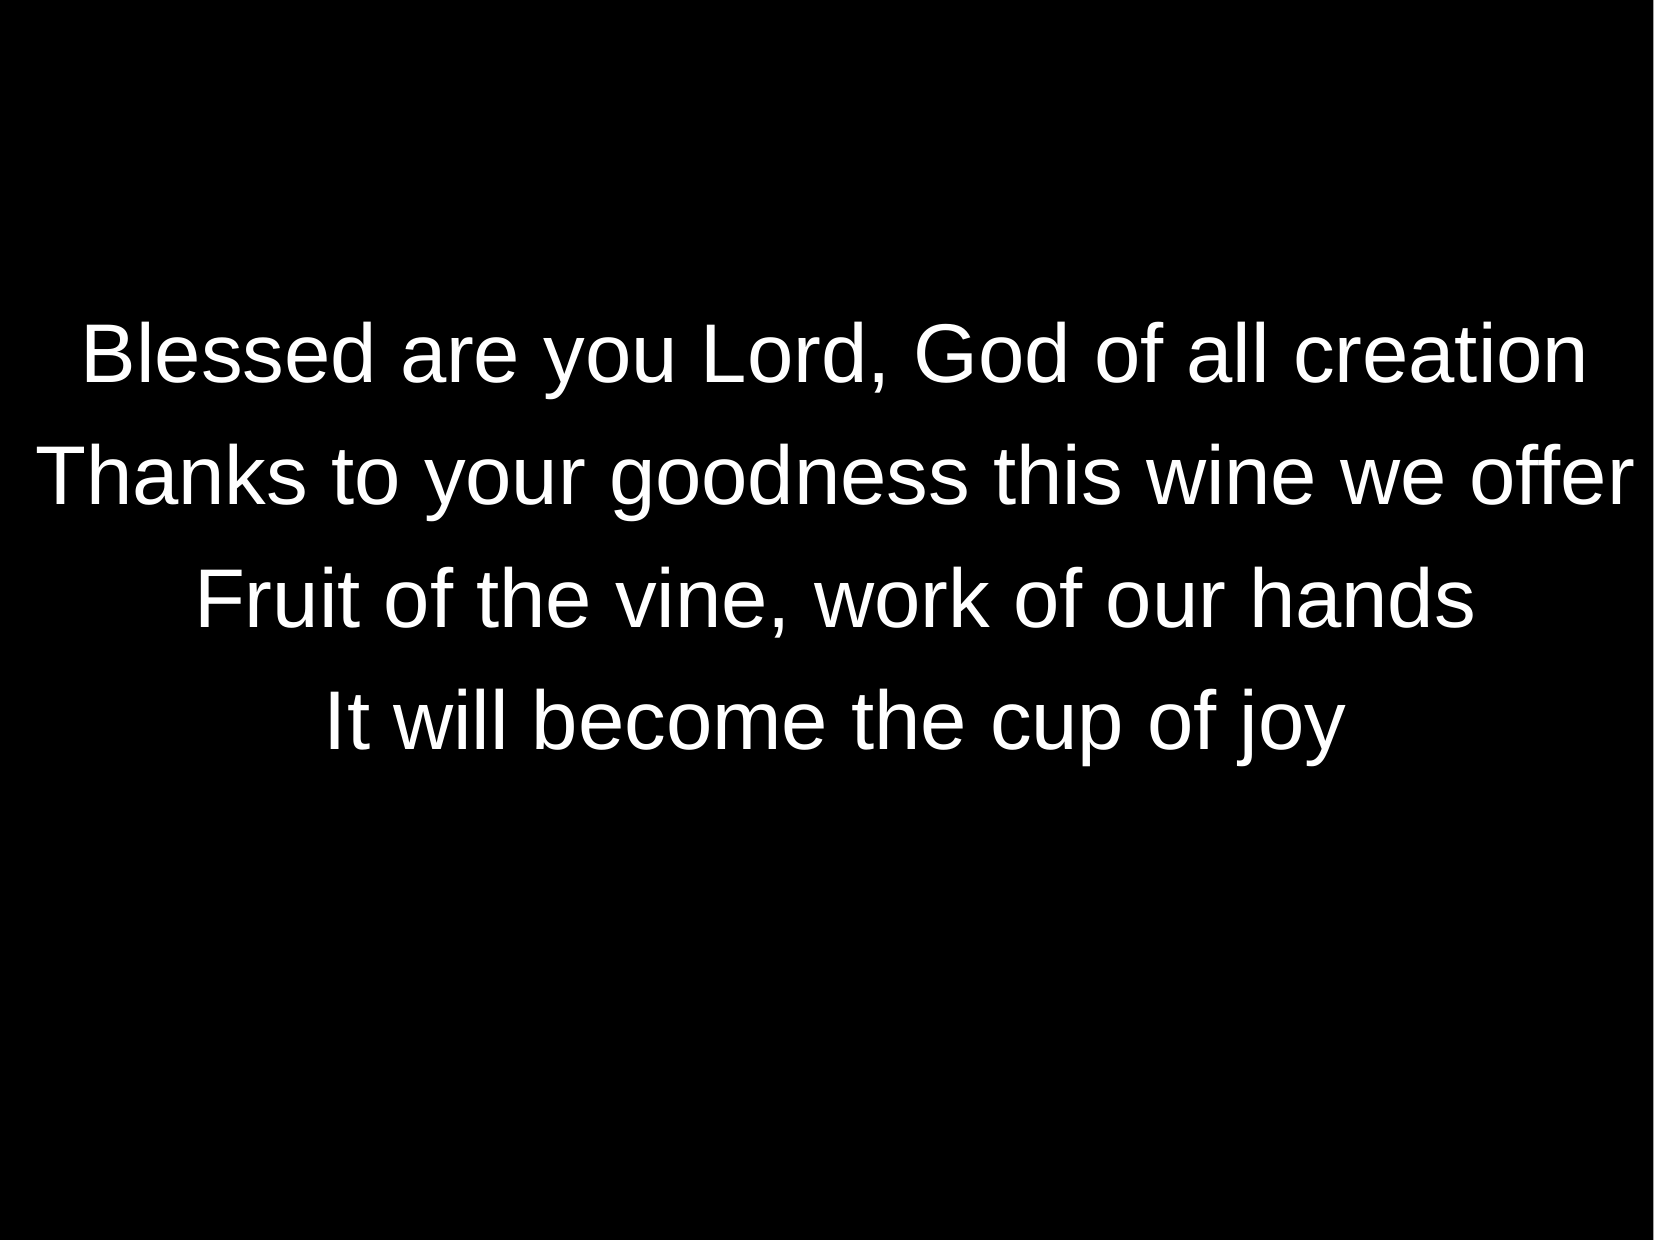

#
Blessed are you Lord, God of all creation
Thanks to your goodness this wine we offer
Fruit of the vine, work of our hands
It will become the cup of joy